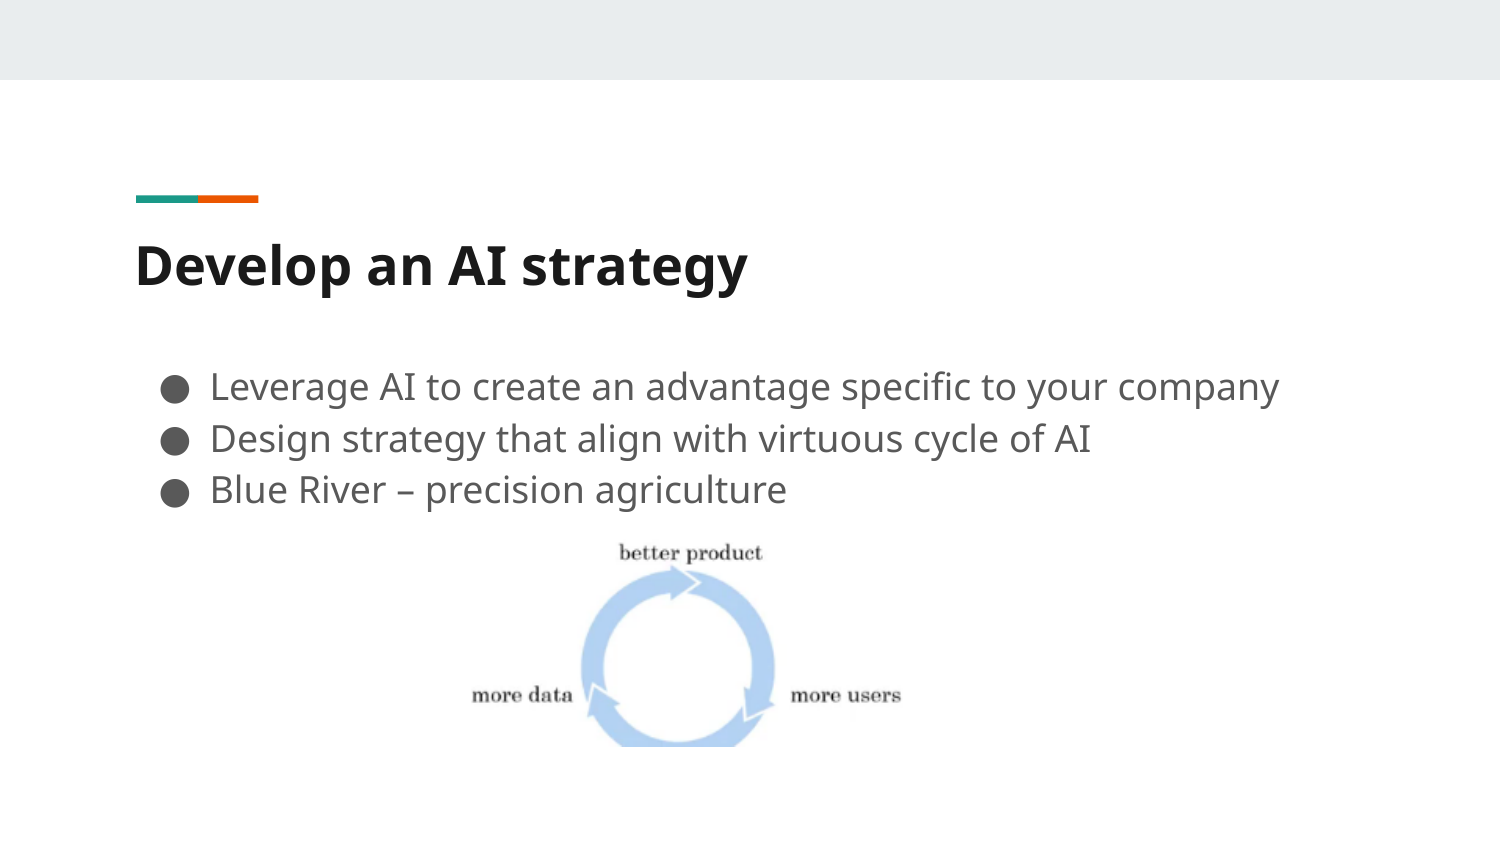

# Develop an AI strategy
Leverage AI to create an advantage specific to your company
Design strategy that align with virtuous cycle of AI
Blue River – precision agriculture